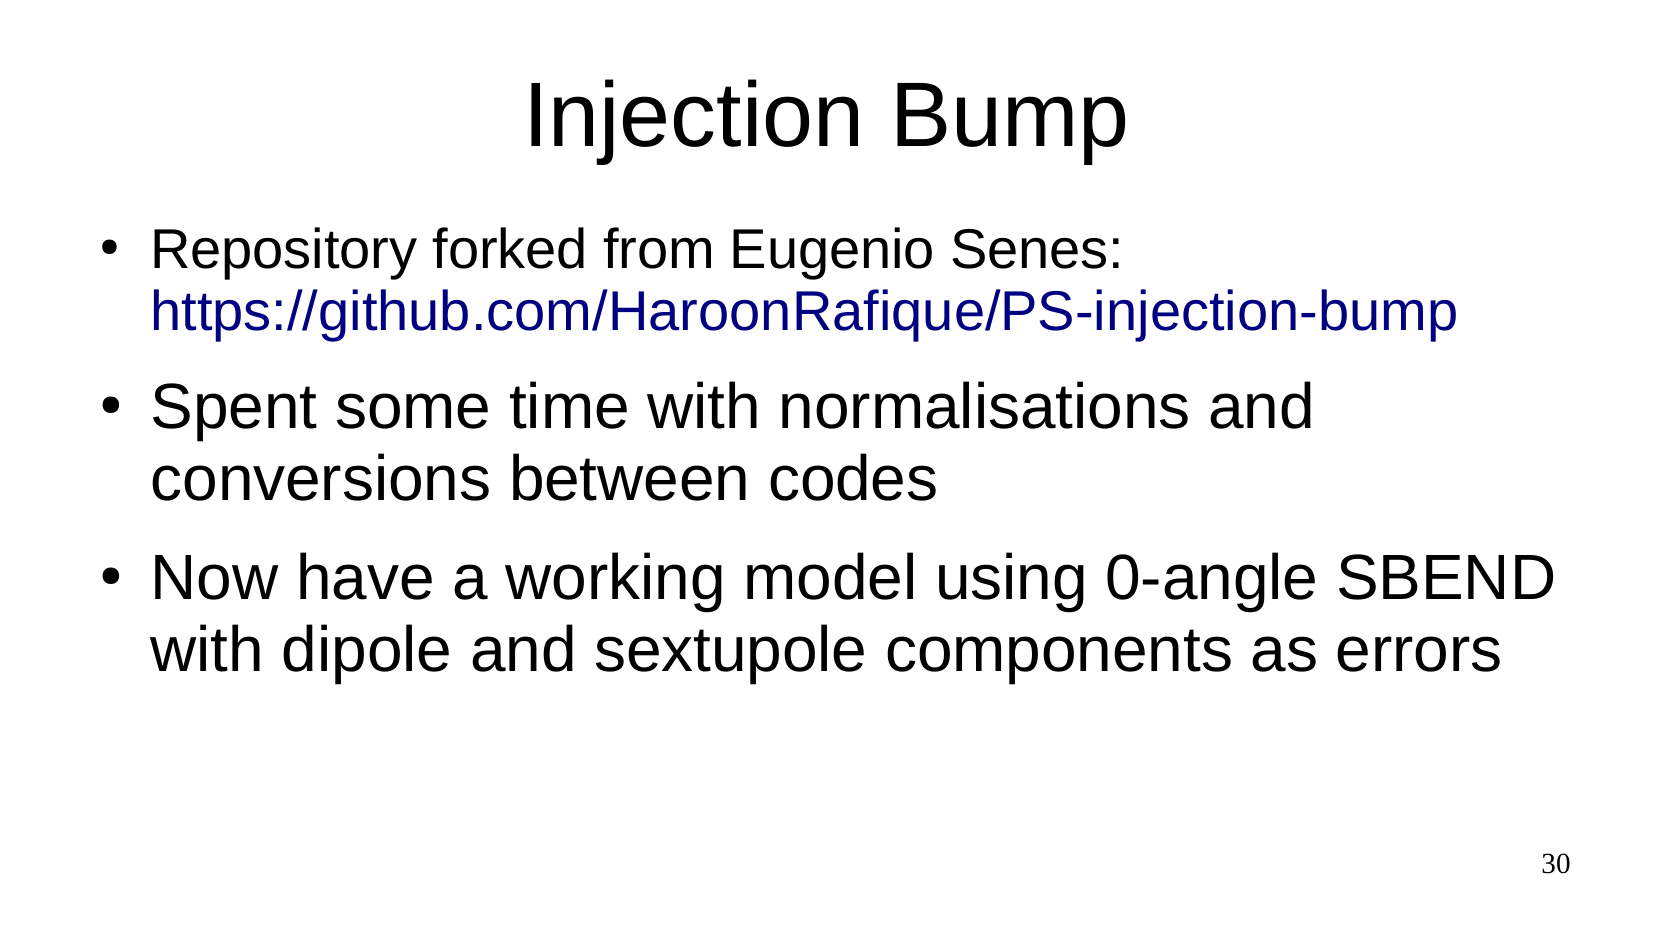

# Injection Bump
Repository forked from Eugenio Senes:https://github.com/HaroonRafique/PS-injection-bump
Spent some time with normalisations and conversions between codes
Now have a working model using 0-angle SBEND with dipole and sextupole components as errors
30